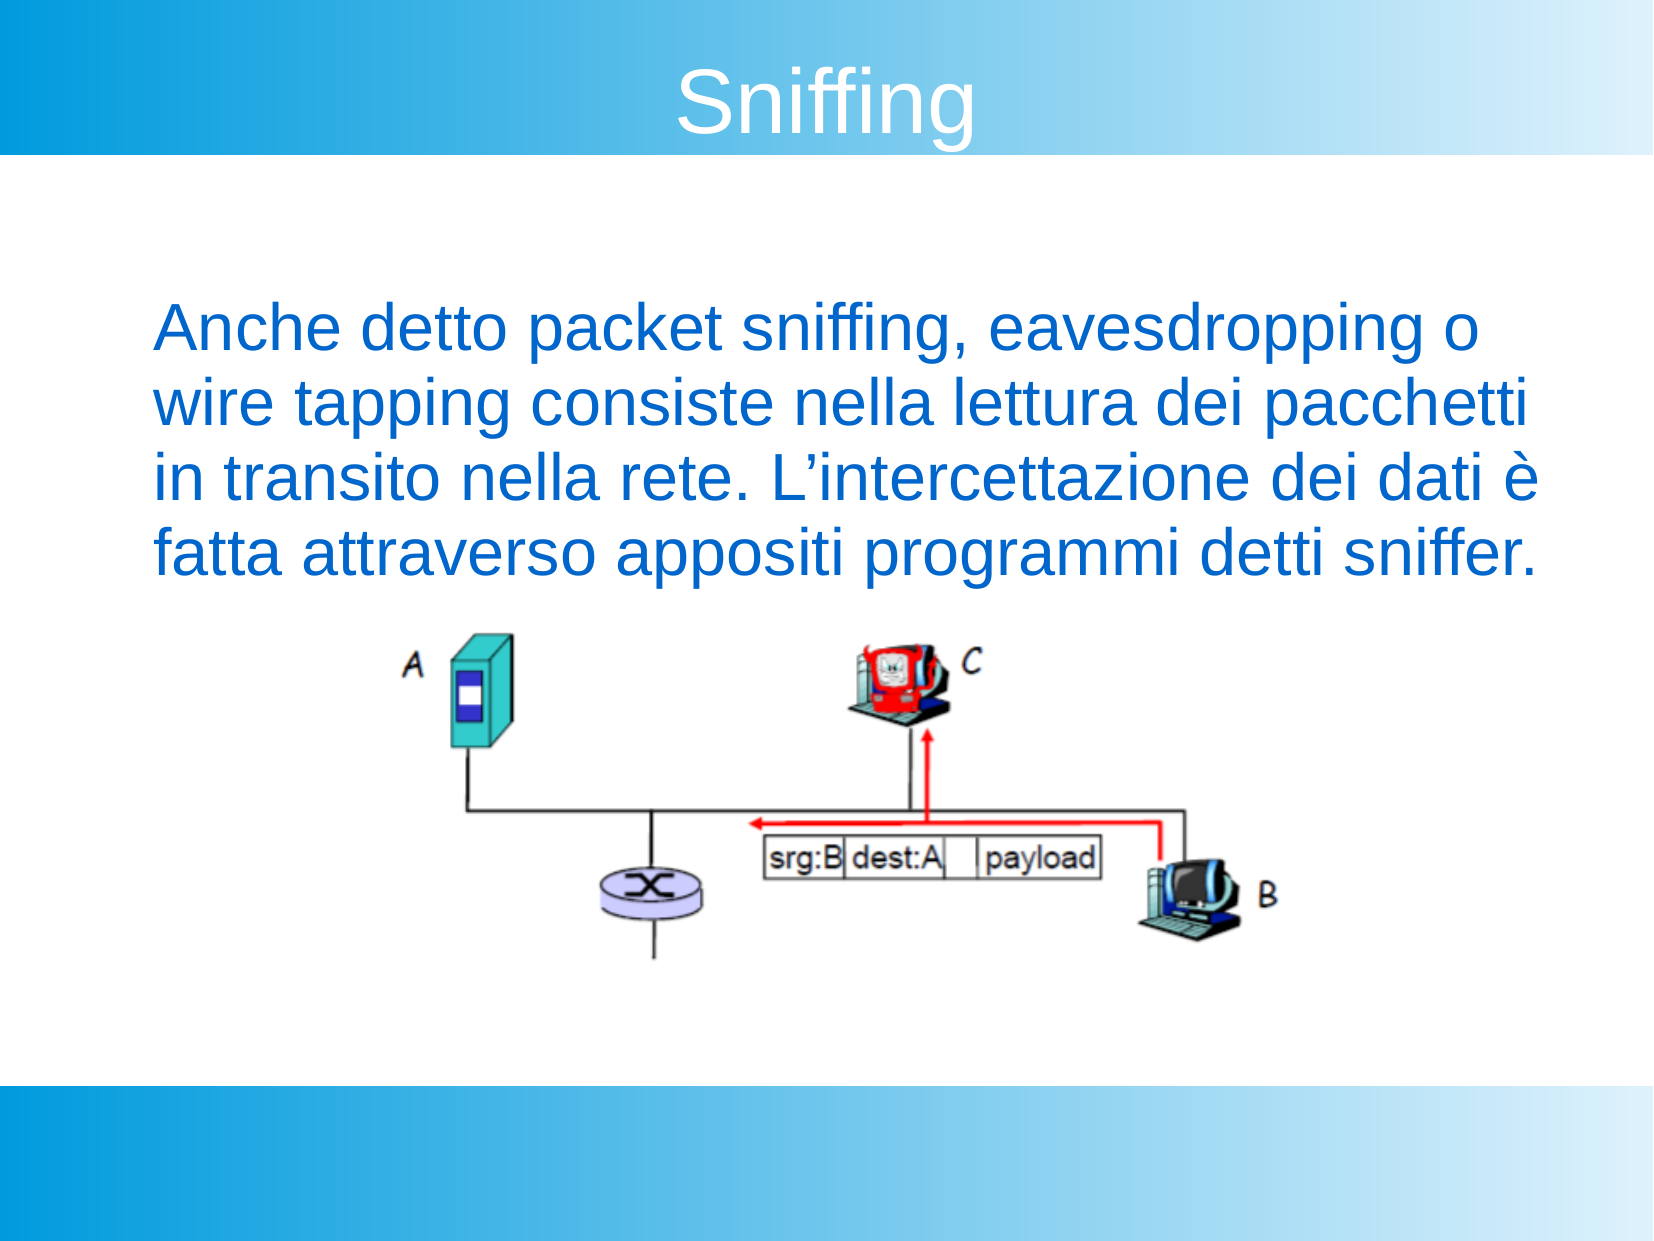

# Sniffing
Anche detto packet sniffing, eavesdropping o wire tapping consiste nella lettura dei pacchetti in transito nella rete. L’intercettazione dei dati è fatta attraverso appositi programmi detti sniffer.